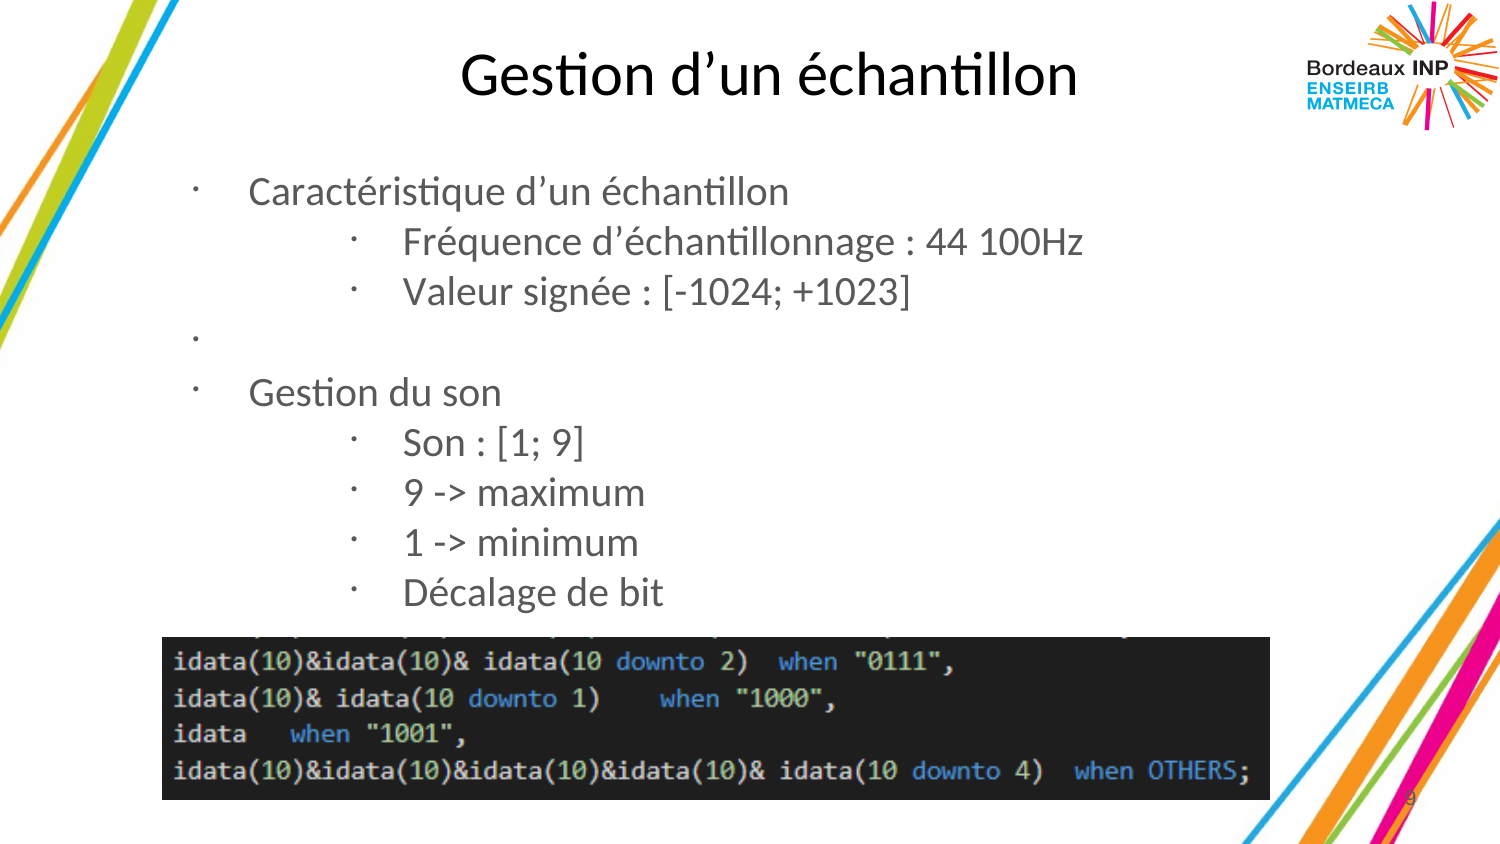

# Gestion d’un échantillon
Caractéristique d’un échantillon
Fréquence d’échantillonnage : 44 100Hz
Valeur signée : [-1024; +1023]
Gestion du son
Son : [1; 9]
9 -> maximum
1 -> minimum
Décalage de bit